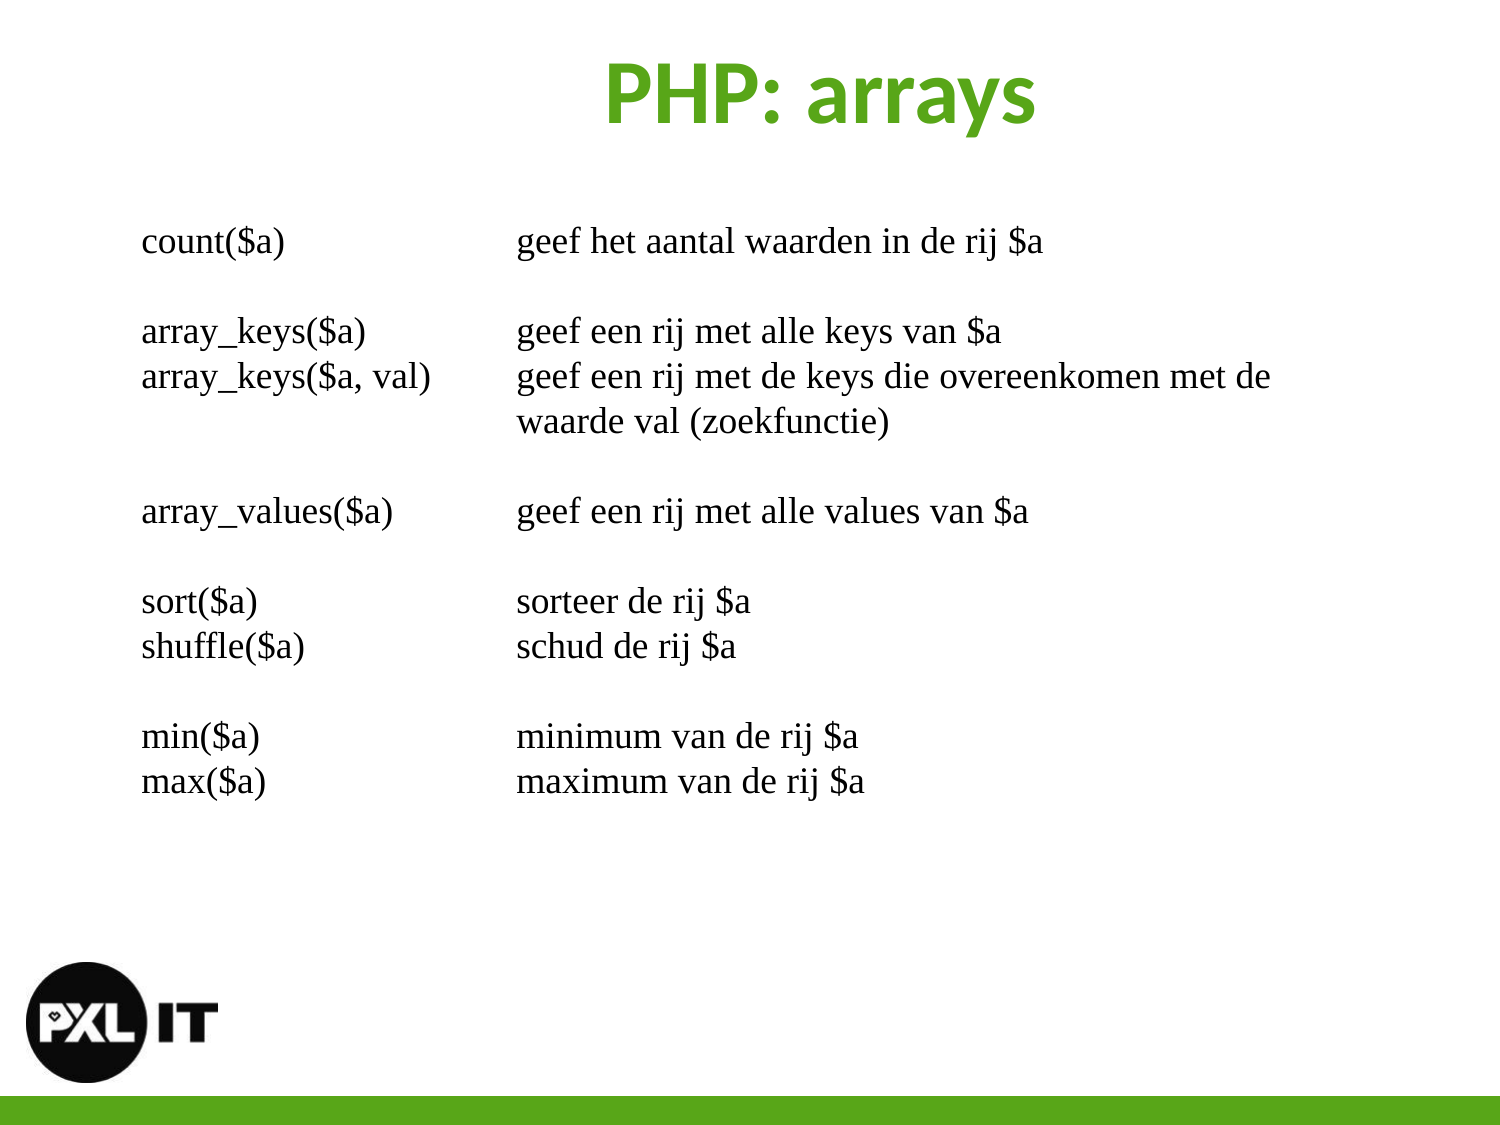

PHP: arrays
	count($a)				geef het aantal waarden in de rij $a
	array_keys($a)		geef een rij met alle keys van $a
	array_keys($a, val)		geef een rij met de keys die overeenkomen met de
waarde val (zoekfunctie)
	array_values($a)		geef een rij met alle values van $a
	sort($a) 				sorteer de rij $a
	shuffle($a)			schud de rij $a
	min($a)				minimum van de rij $a
	max($a)				maximum van de rij $a